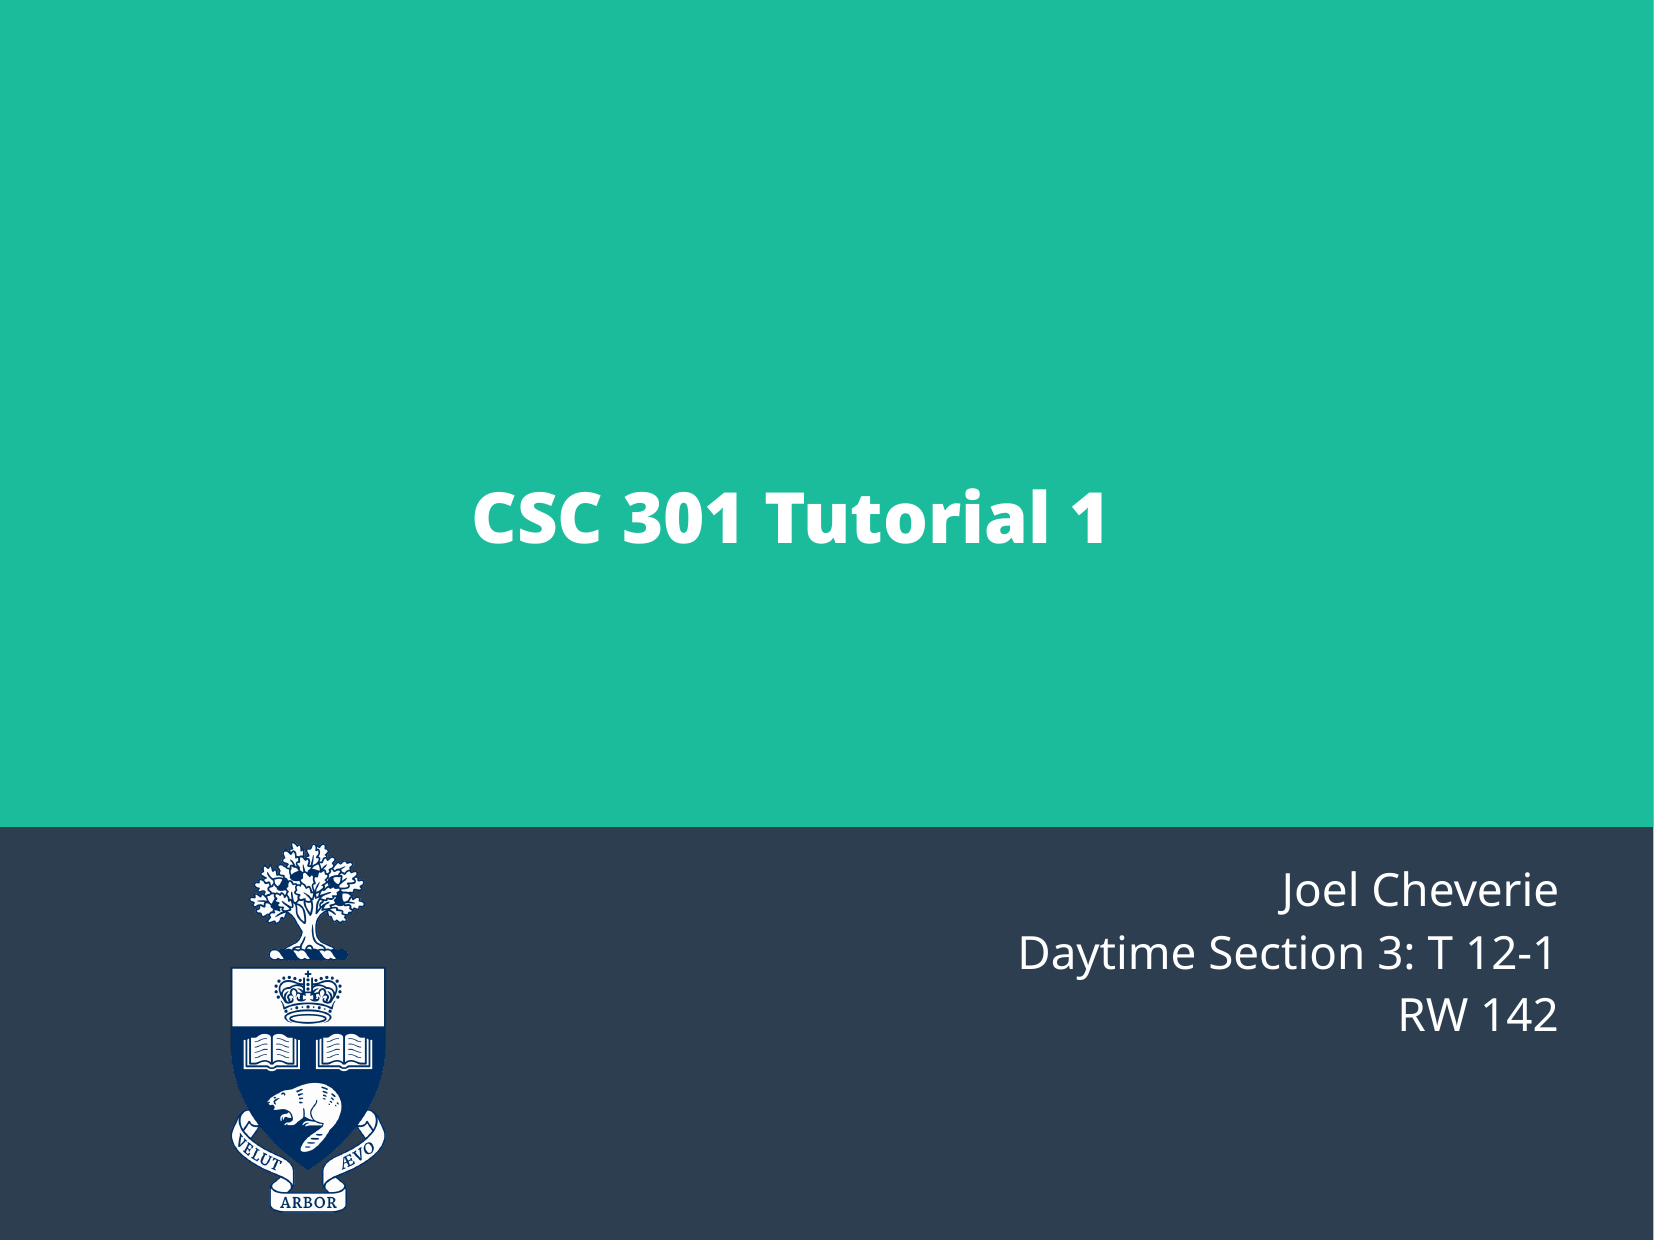

# CSC 301 Tutorial 1
Joel Cheverie
Daytime Section 3: T 12-1
RW 142